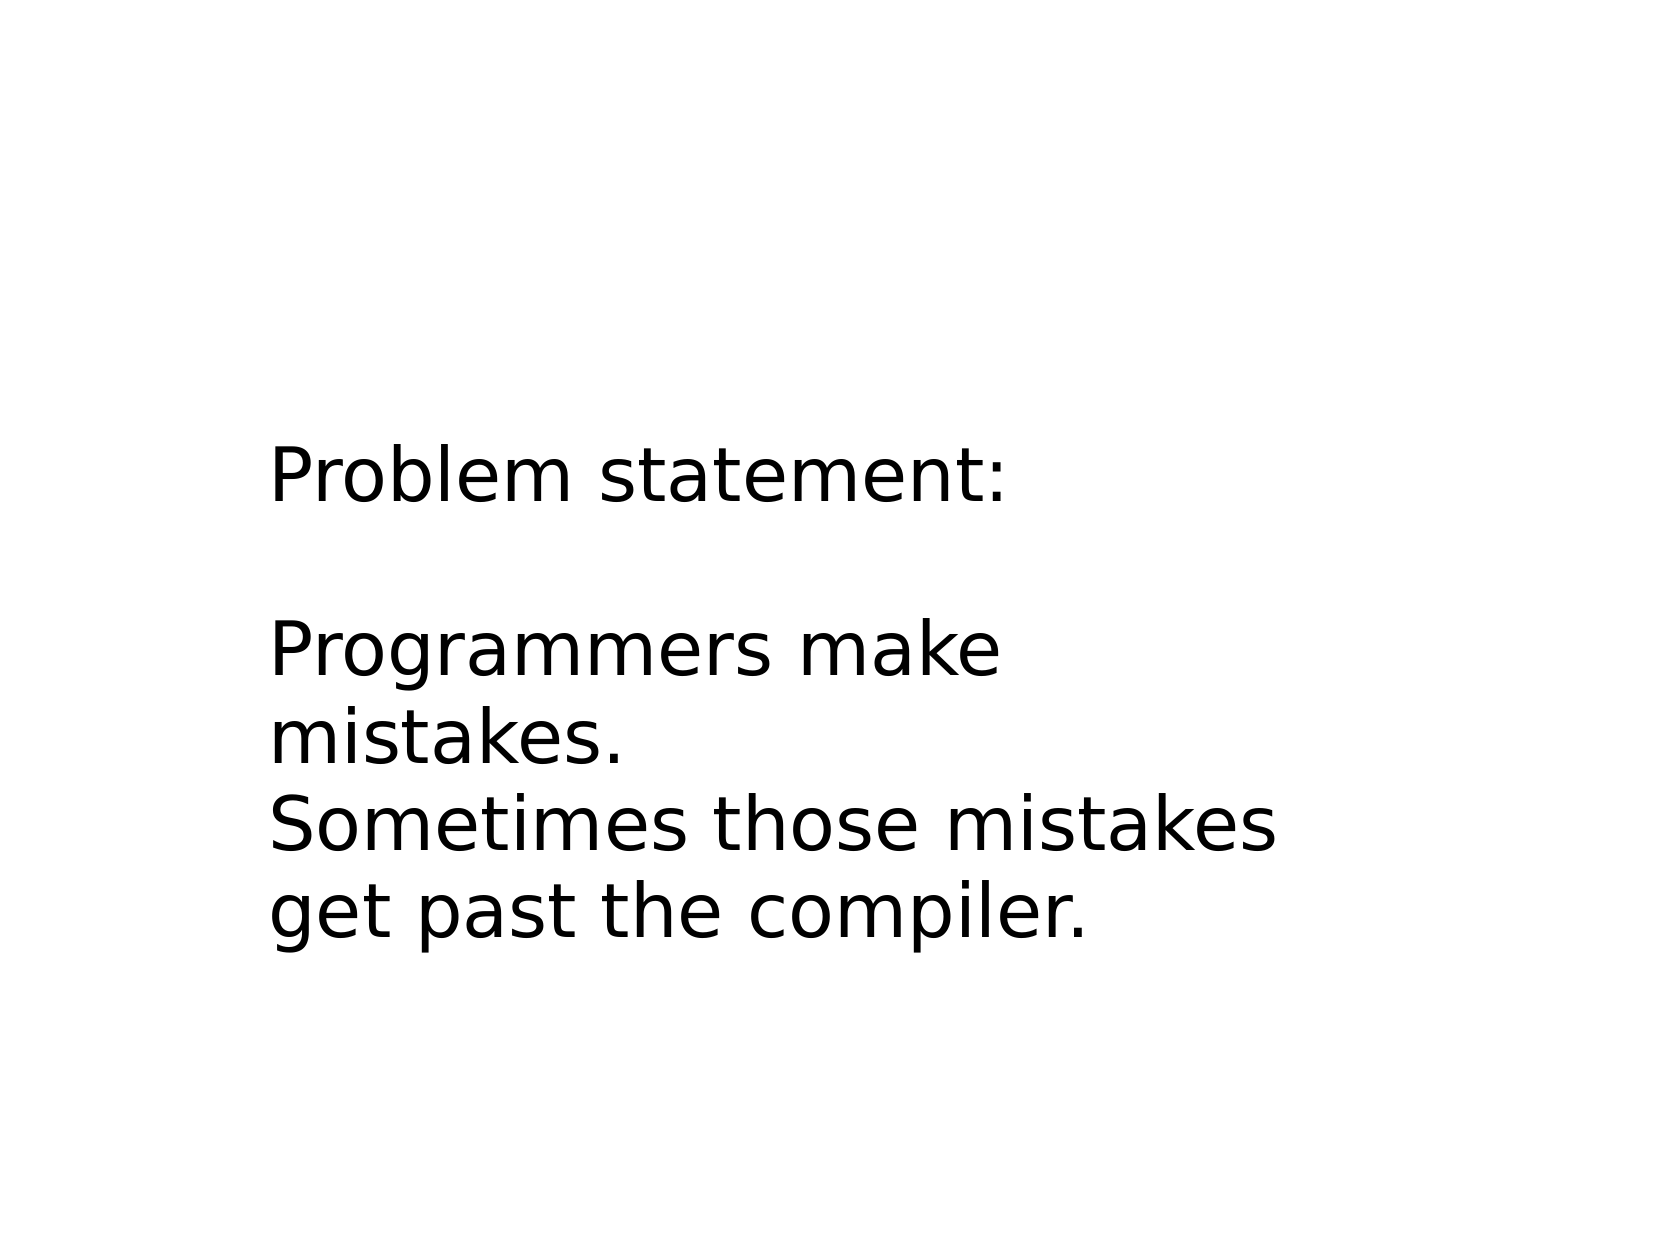

Problem statement:
Programmers make mistakes.
Sometimes those mistakes get past the compiler.